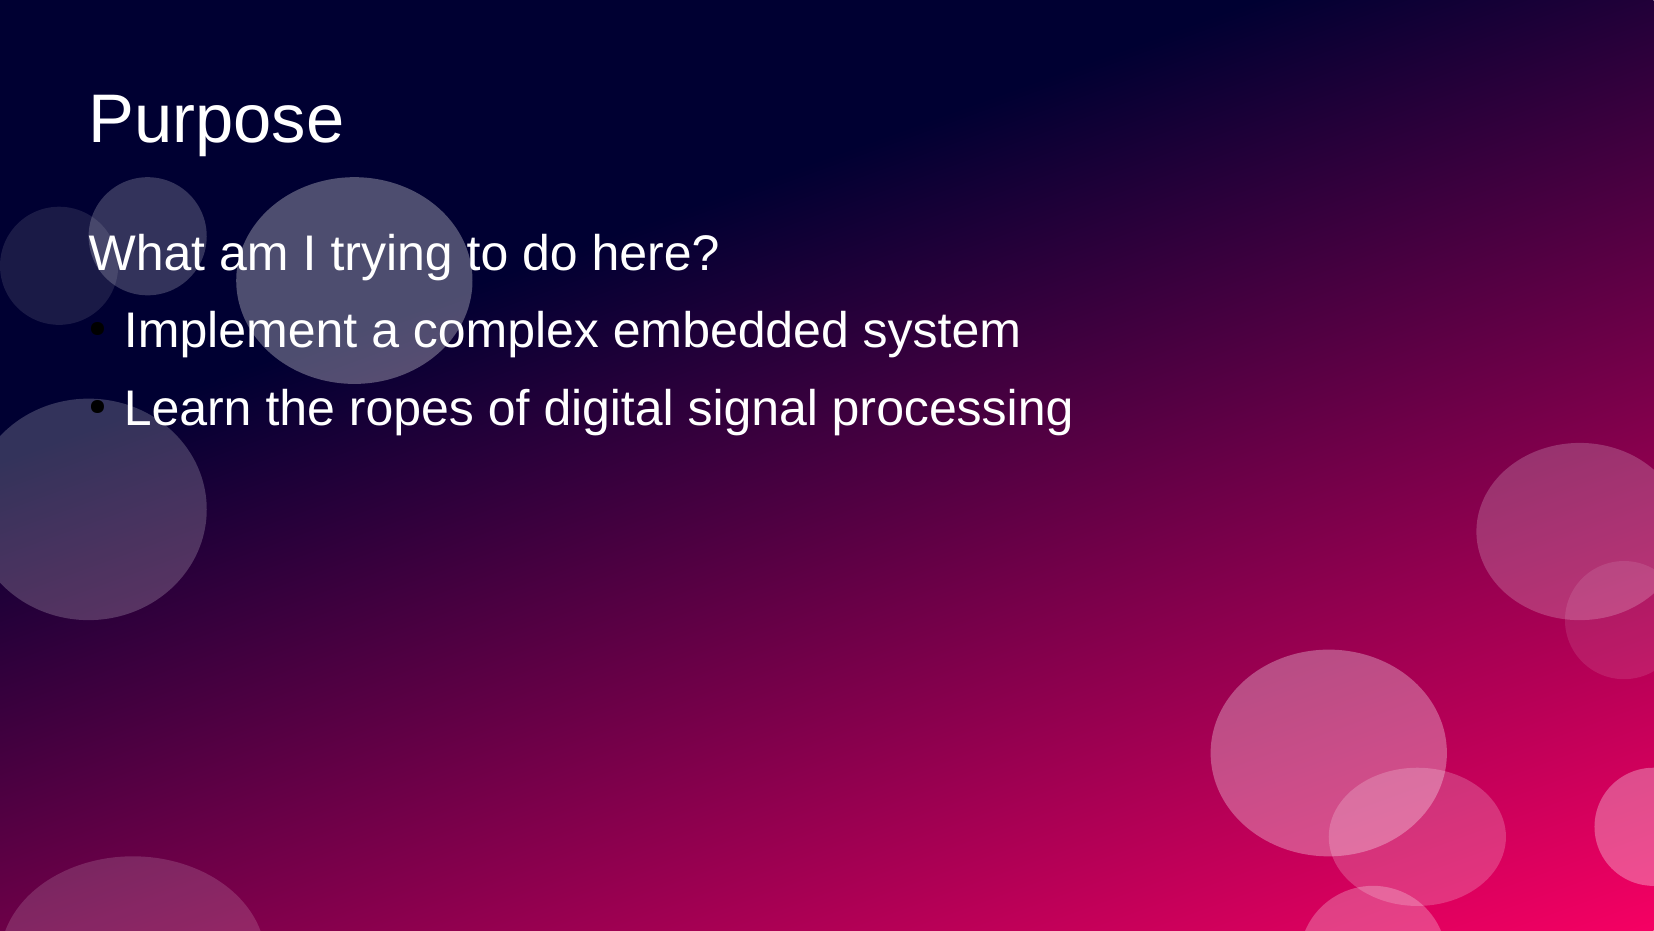

# Purpose
What am I trying to do here?
Implement a complex embedded system
Learn the ropes of digital signal processing